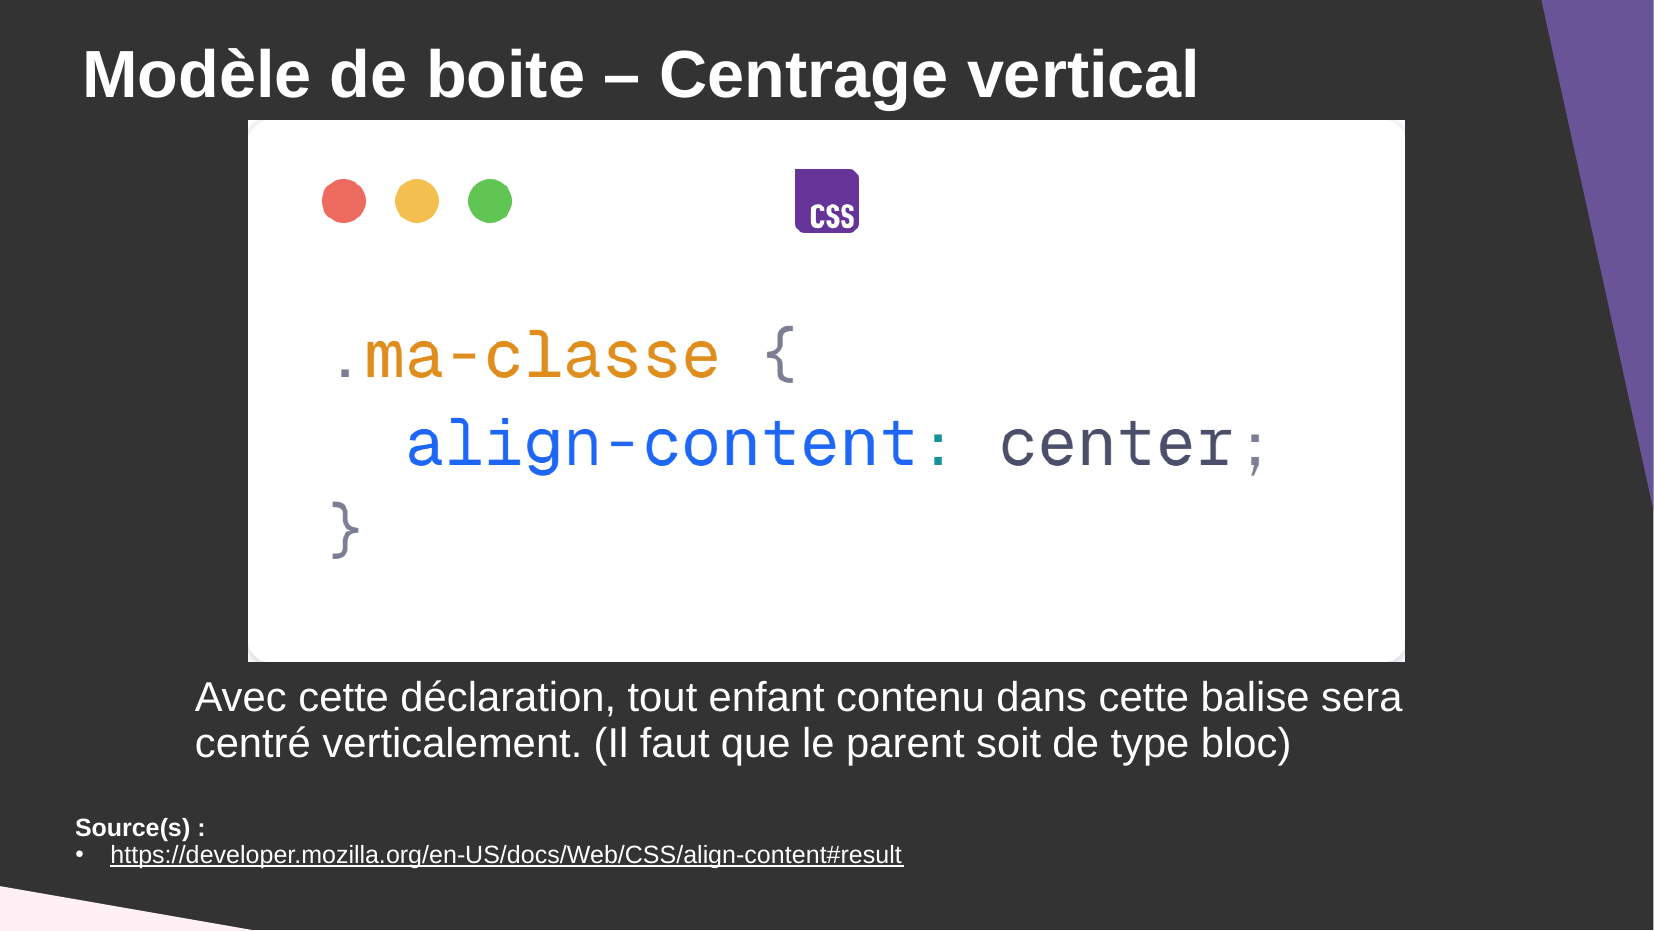

# Modèle de boite – Centrage vertical
Avec cette déclaration, tout enfant contenu dans cette balise sera centré verticalement. (Il faut que le parent soit de type bloc)
Source(s) :
https://developer.mozilla.org/en-US/docs/Web/CSS/align-content#result